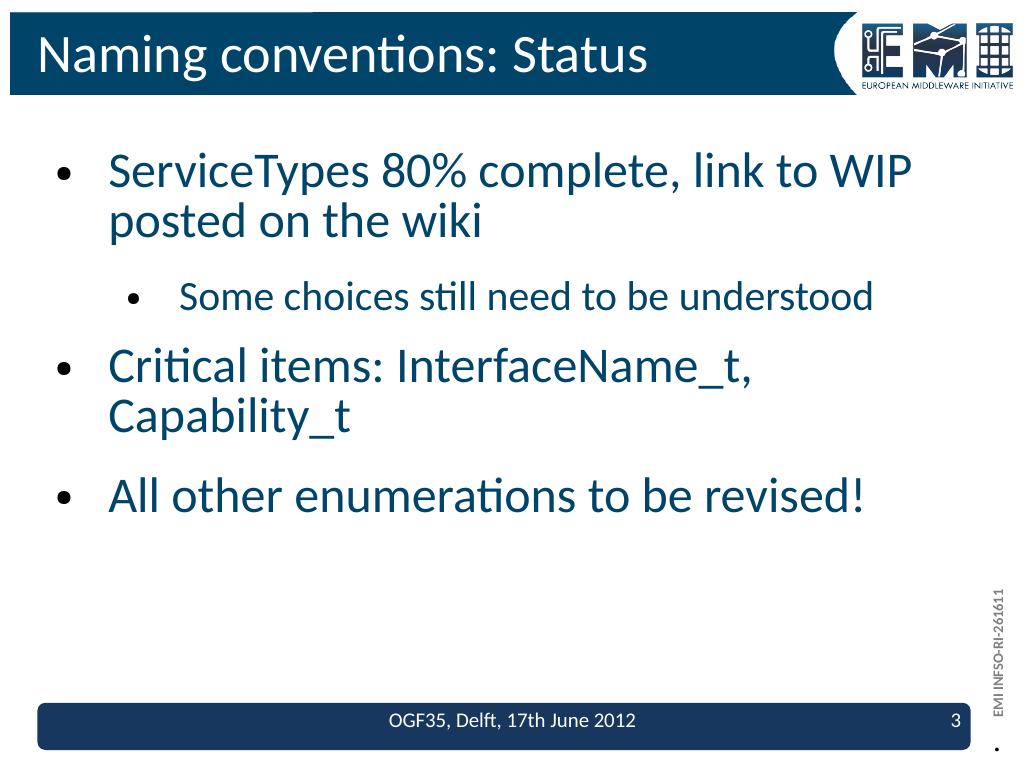

# Naming conventions: Status
ServiceTypes 80% complete, link to WIP posted on the wiki
Some choices still need to be understood
Critical items: InterfaceName_t, Capability_t
All other enumerations to be revised!
OGF35, Delft, 17th June 2012
3